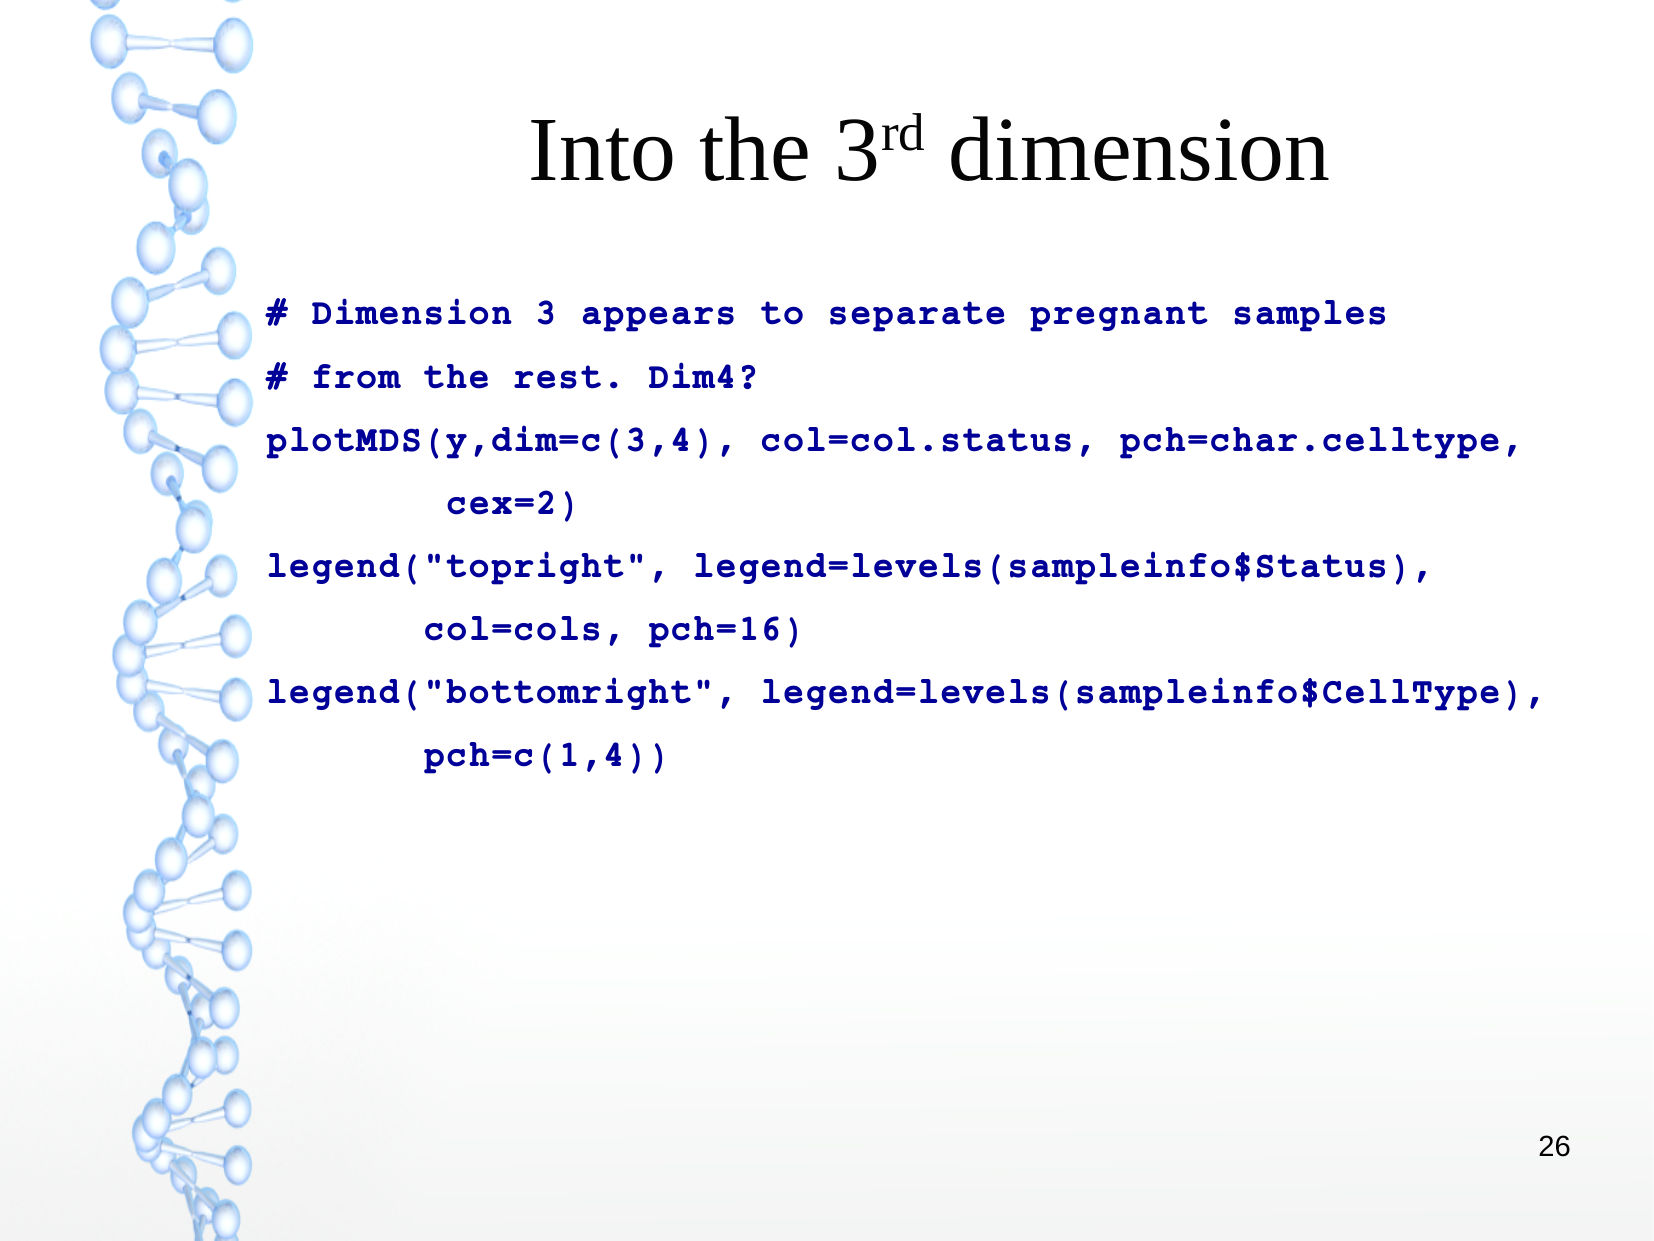

# Into the 3rd dimension
# Dimension 3 appears to separate pregnant samples
# from the rest. Dim4?
plotMDS(y,dim=c(3,4), col=col.status, pch=char.celltype,
 cex=2)
legend("topright", legend=levels(sampleinfo$Status),
 col=cols, pch=16)
legend("bottomright", legend=levels(sampleinfo$CellType),
 pch=c(1,4))
26